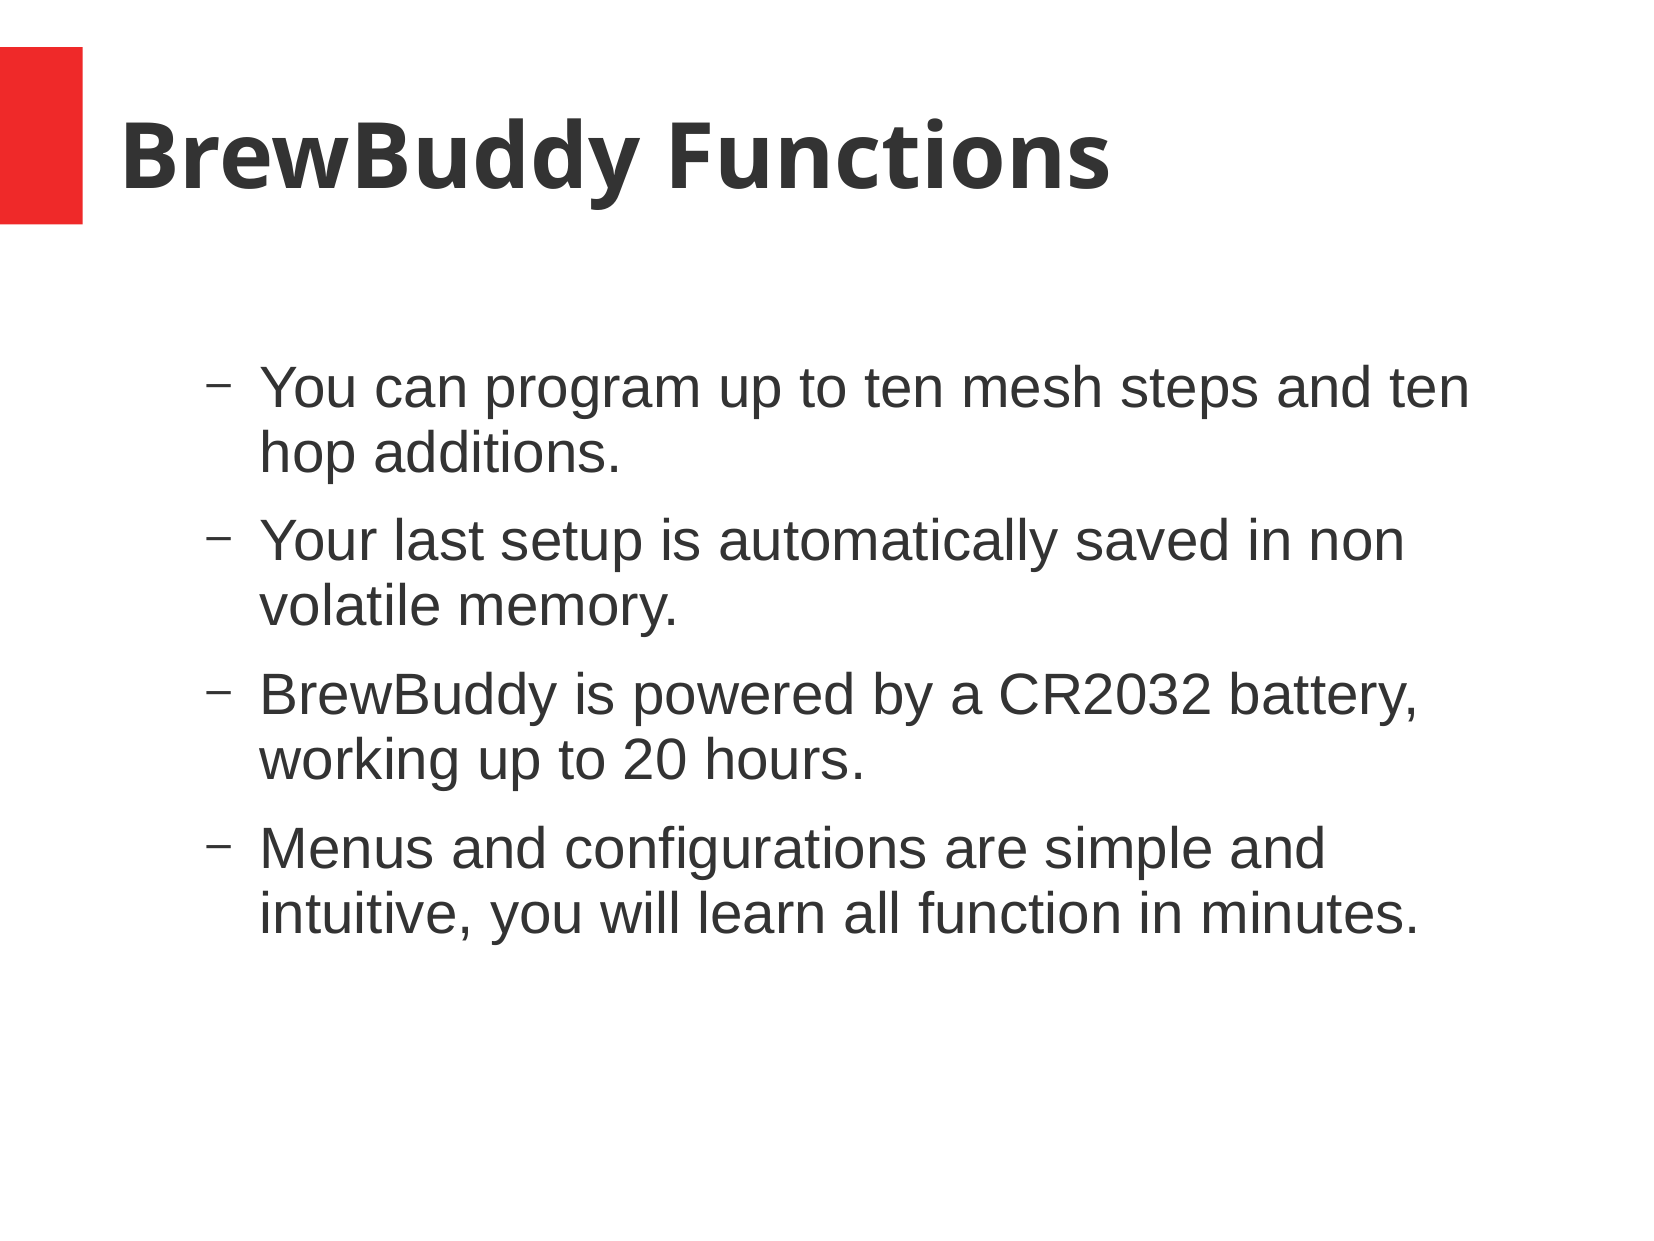

# BrewBuddy Functions
You can program up to ten mesh steps and ten hop additions.
Your last setup is automatically saved in non volatile memory.
BrewBuddy is powered by a CR2032 battery, working up to 20 hours.
Menus and configurations are simple and intuitive, you will learn all function in minutes.